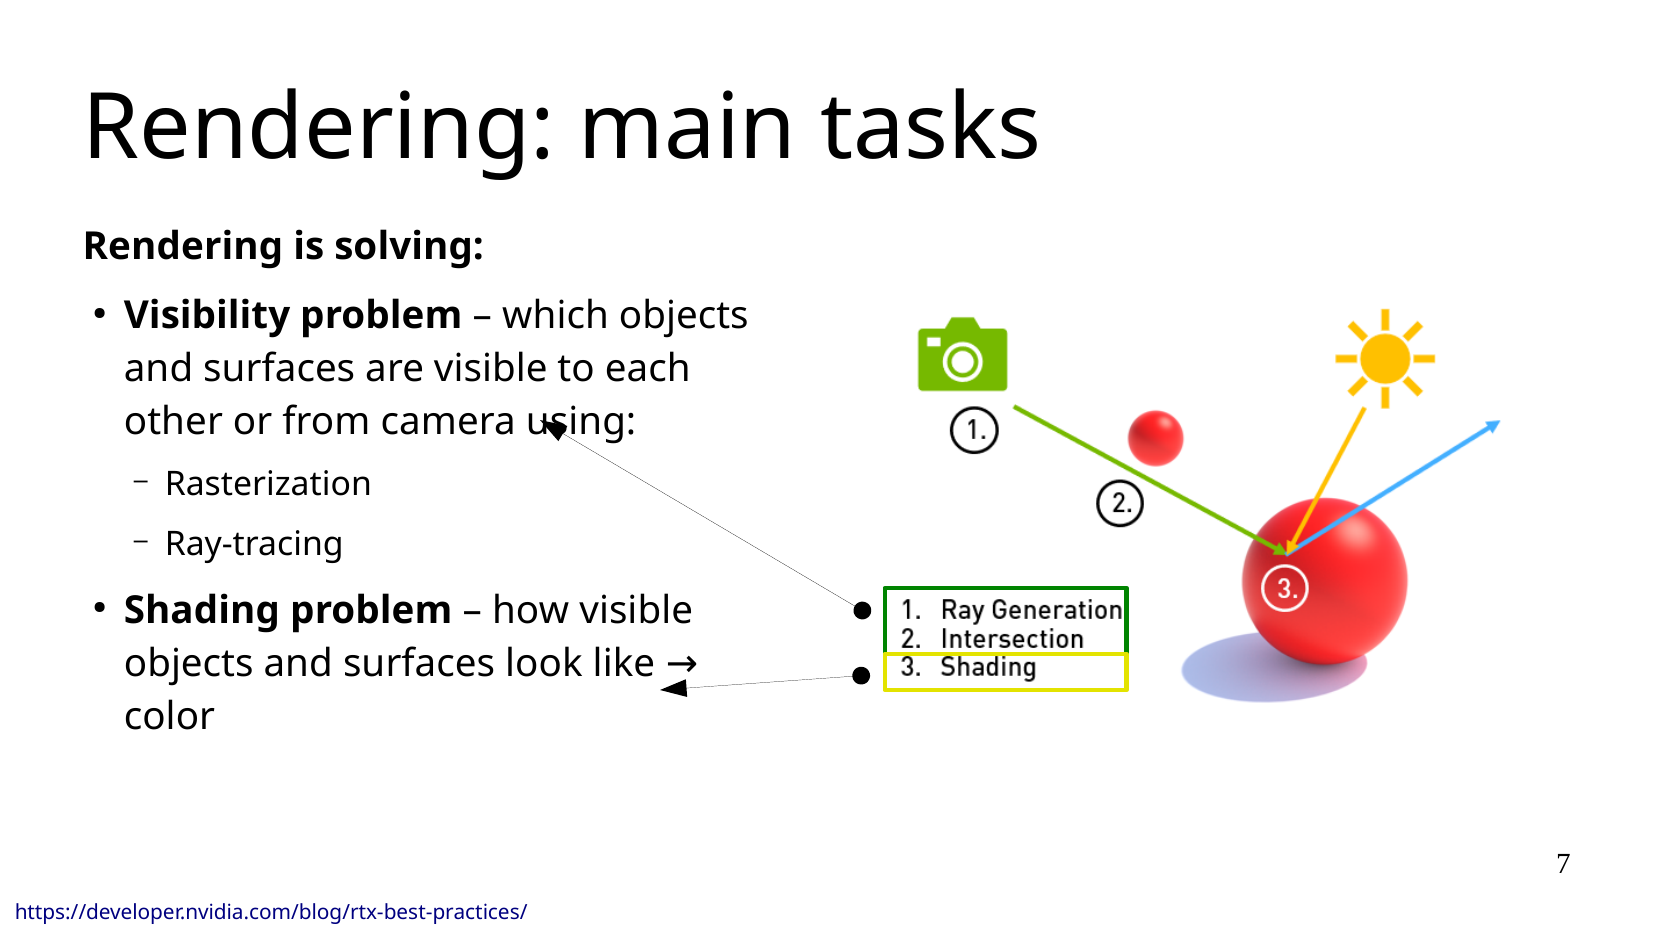

# Rendering: main tasks
Rendering is solving:
Visibility problem – which objects and surfaces are visible to each other or from camera using:
Rasterization
Ray-tracing
Shading problem – how visible objects and surfaces look like → color
7
https://developer.nvidia.com/blog/rtx-best-practices/